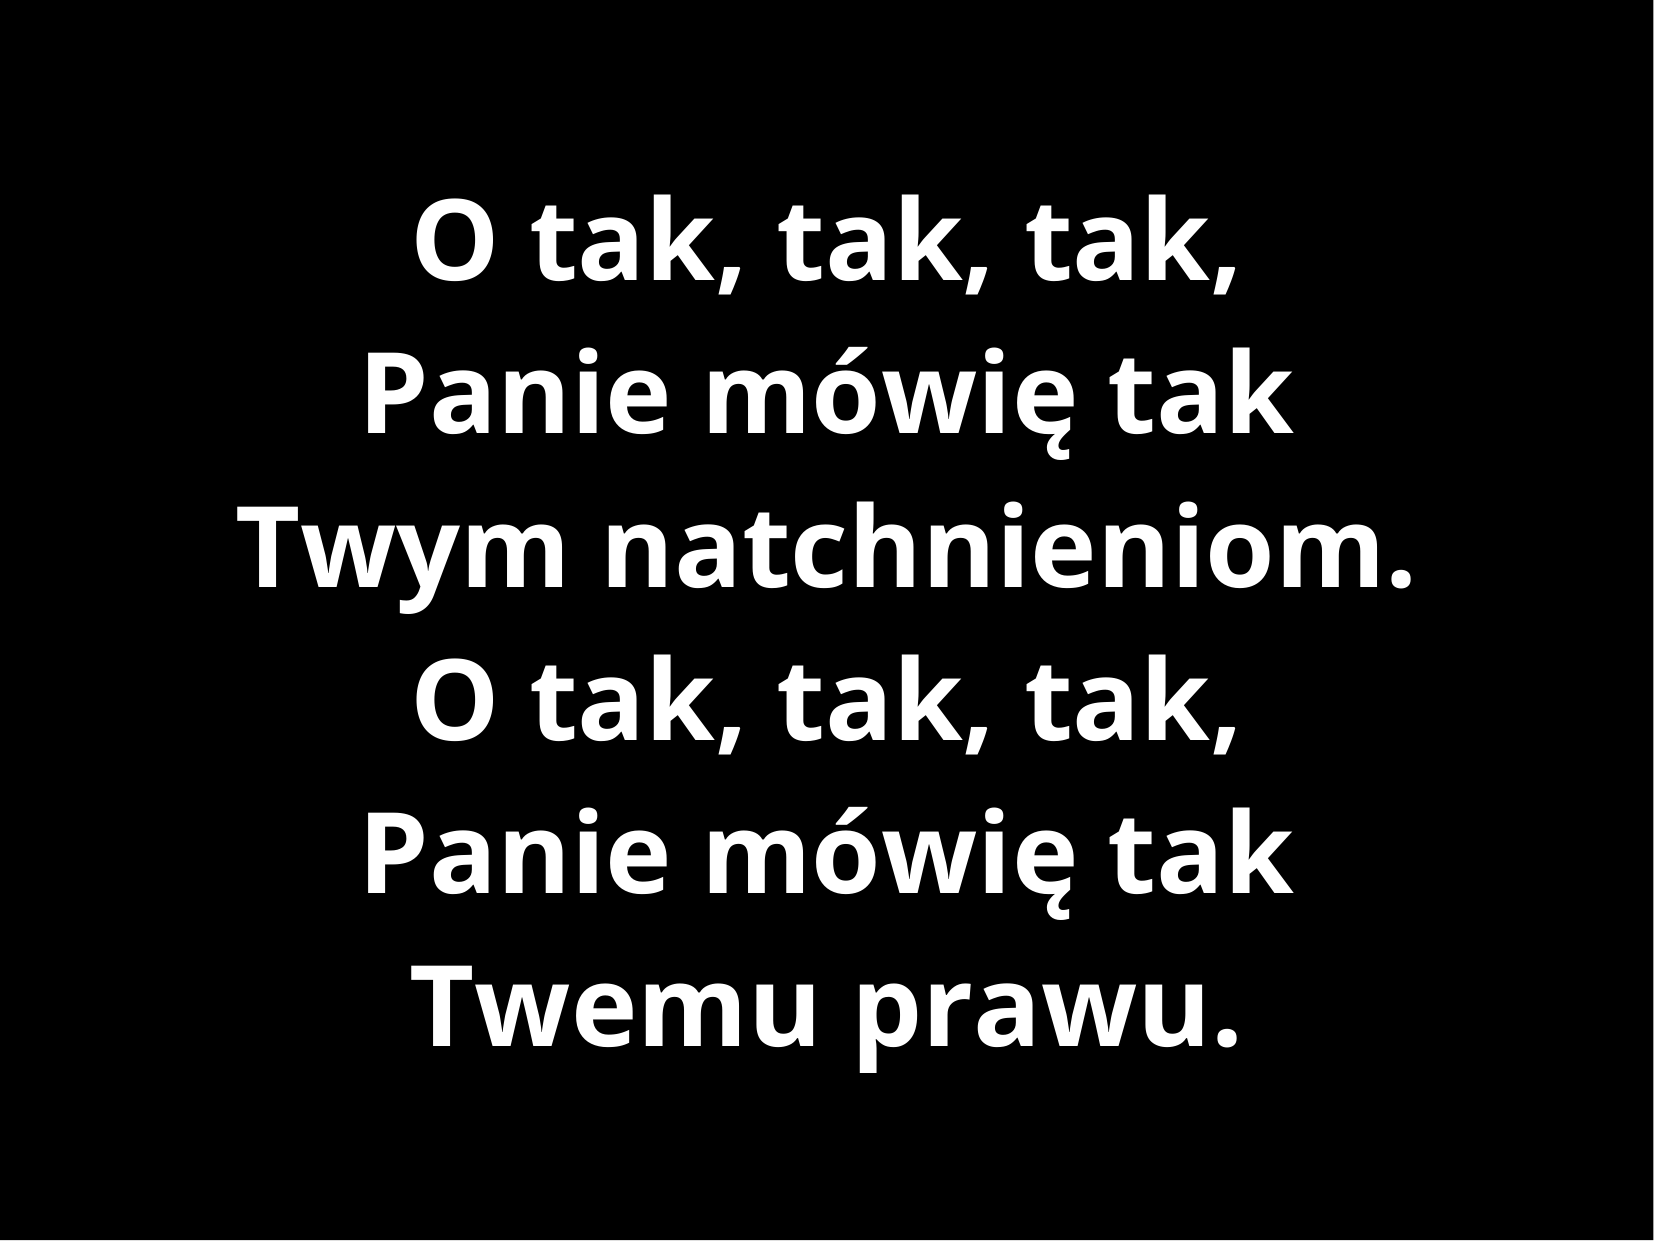

# O tak, tak, tak, Panie mówię tak Twym natchnieniom. O tak, tak, tak, Panie mówię tak Twemu prawu.